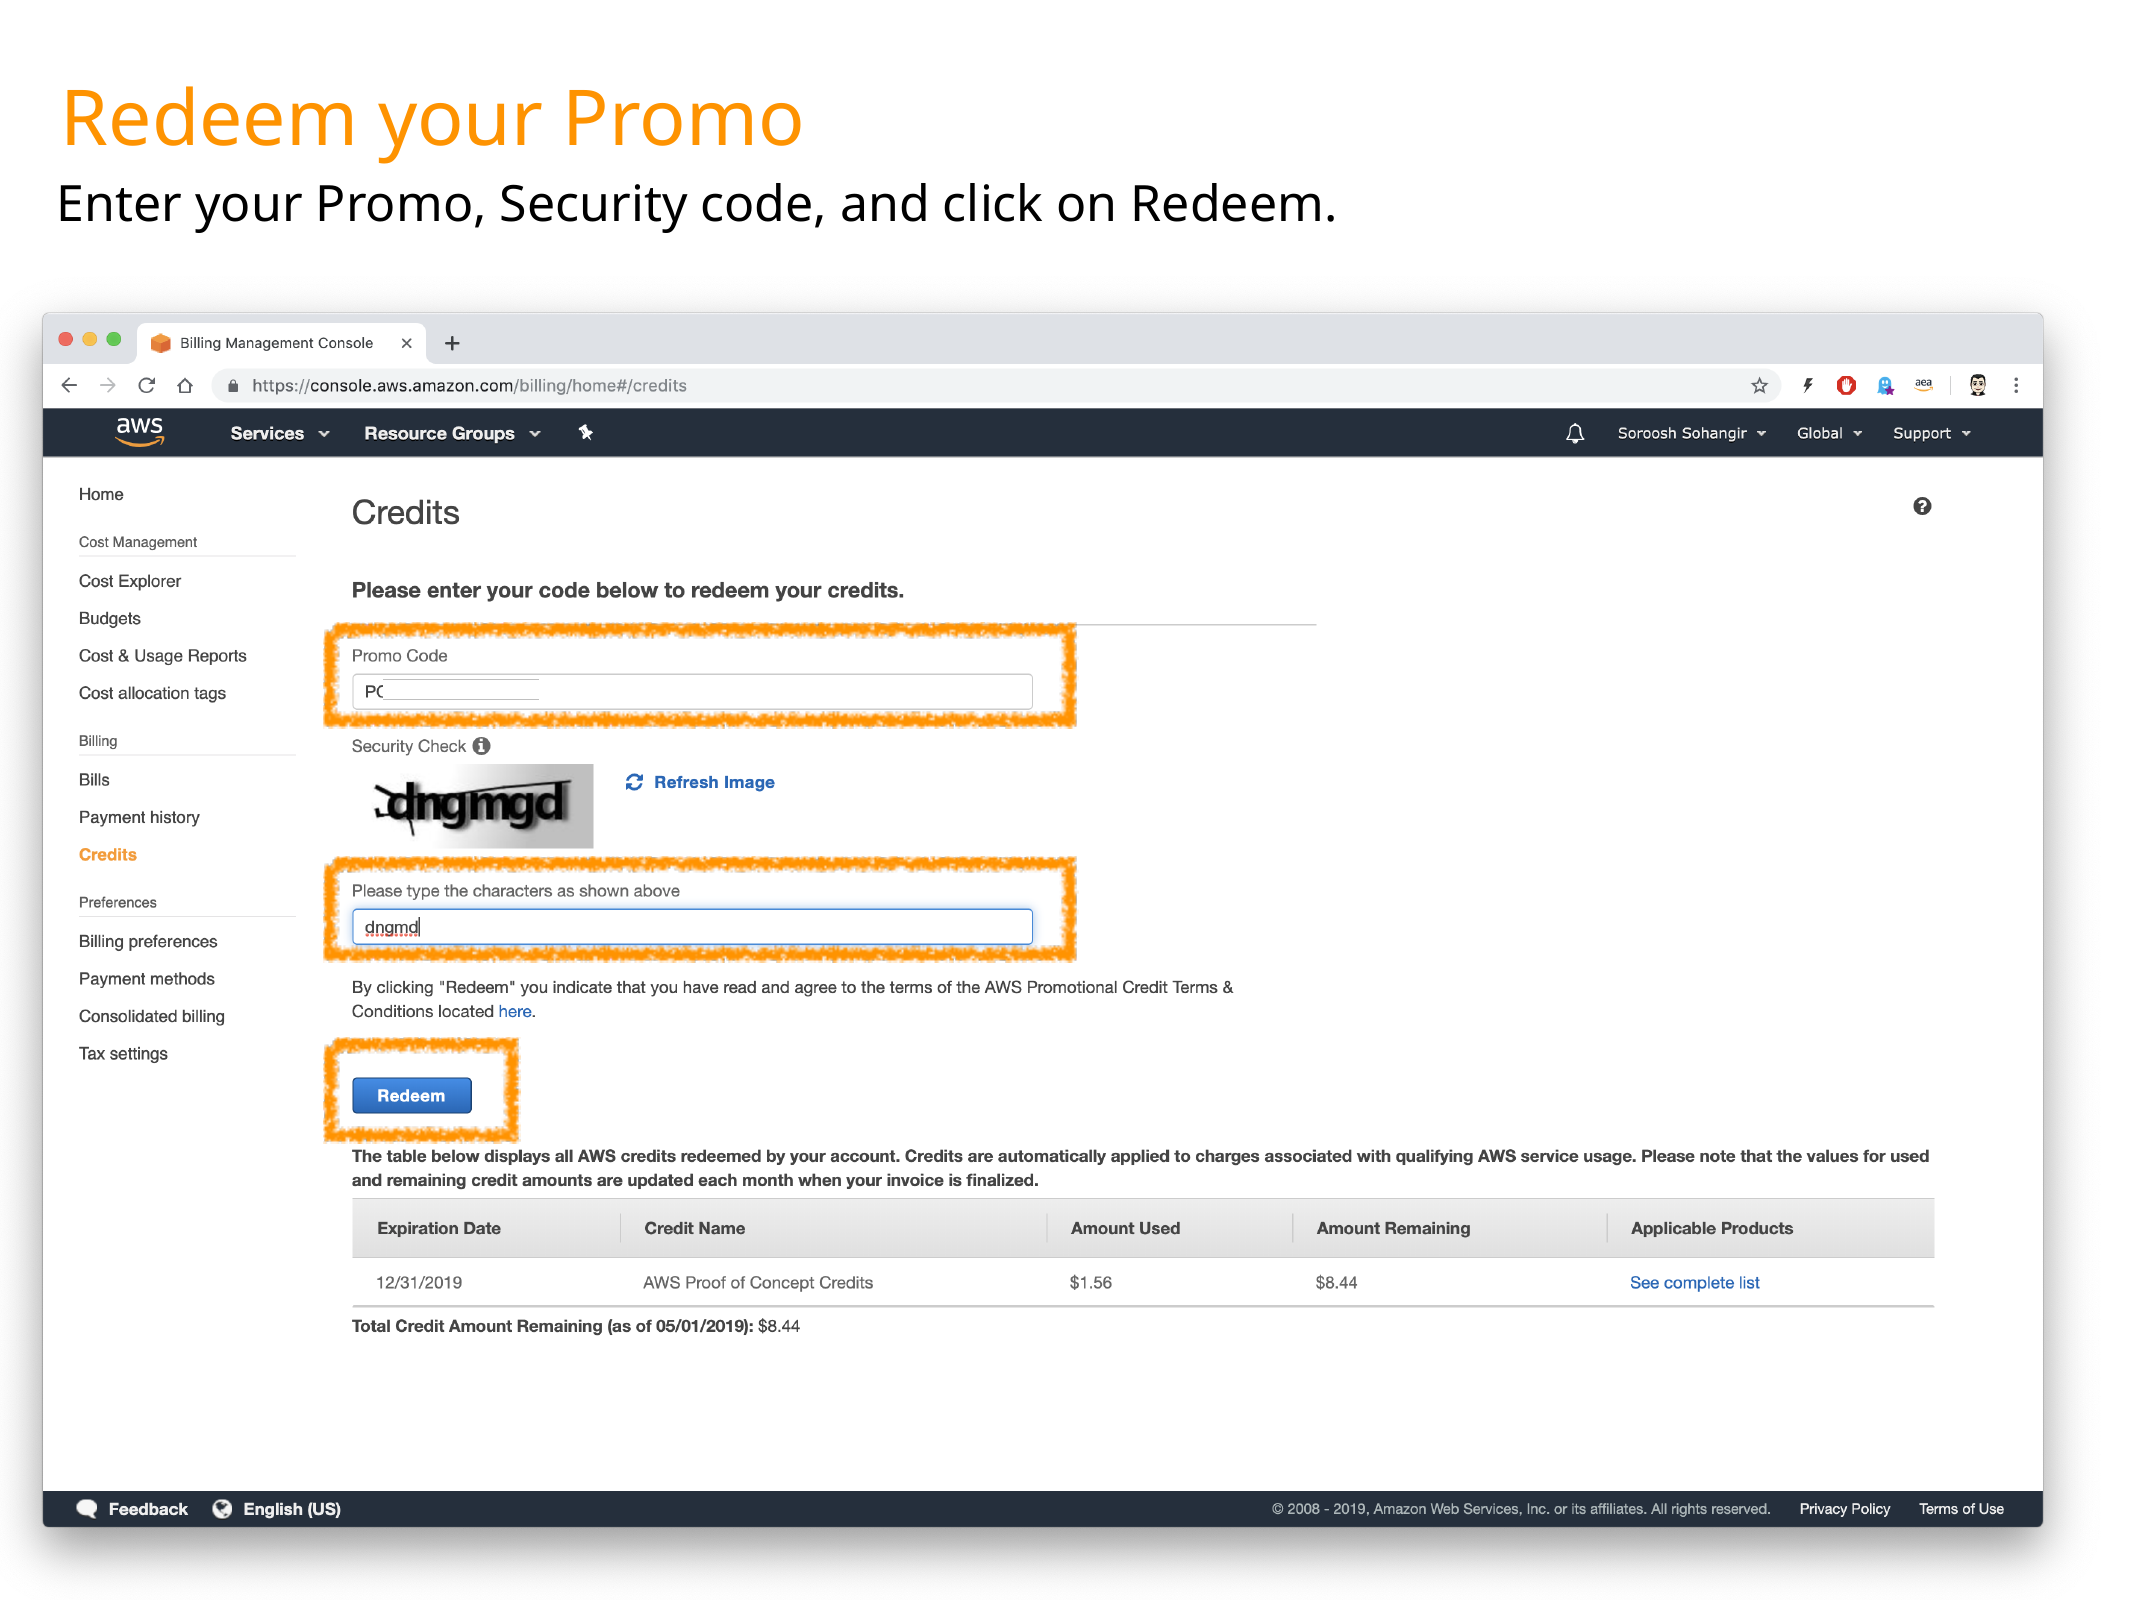

Redeem your Promo
Enter your Promo, Security code, and click on Redeem.